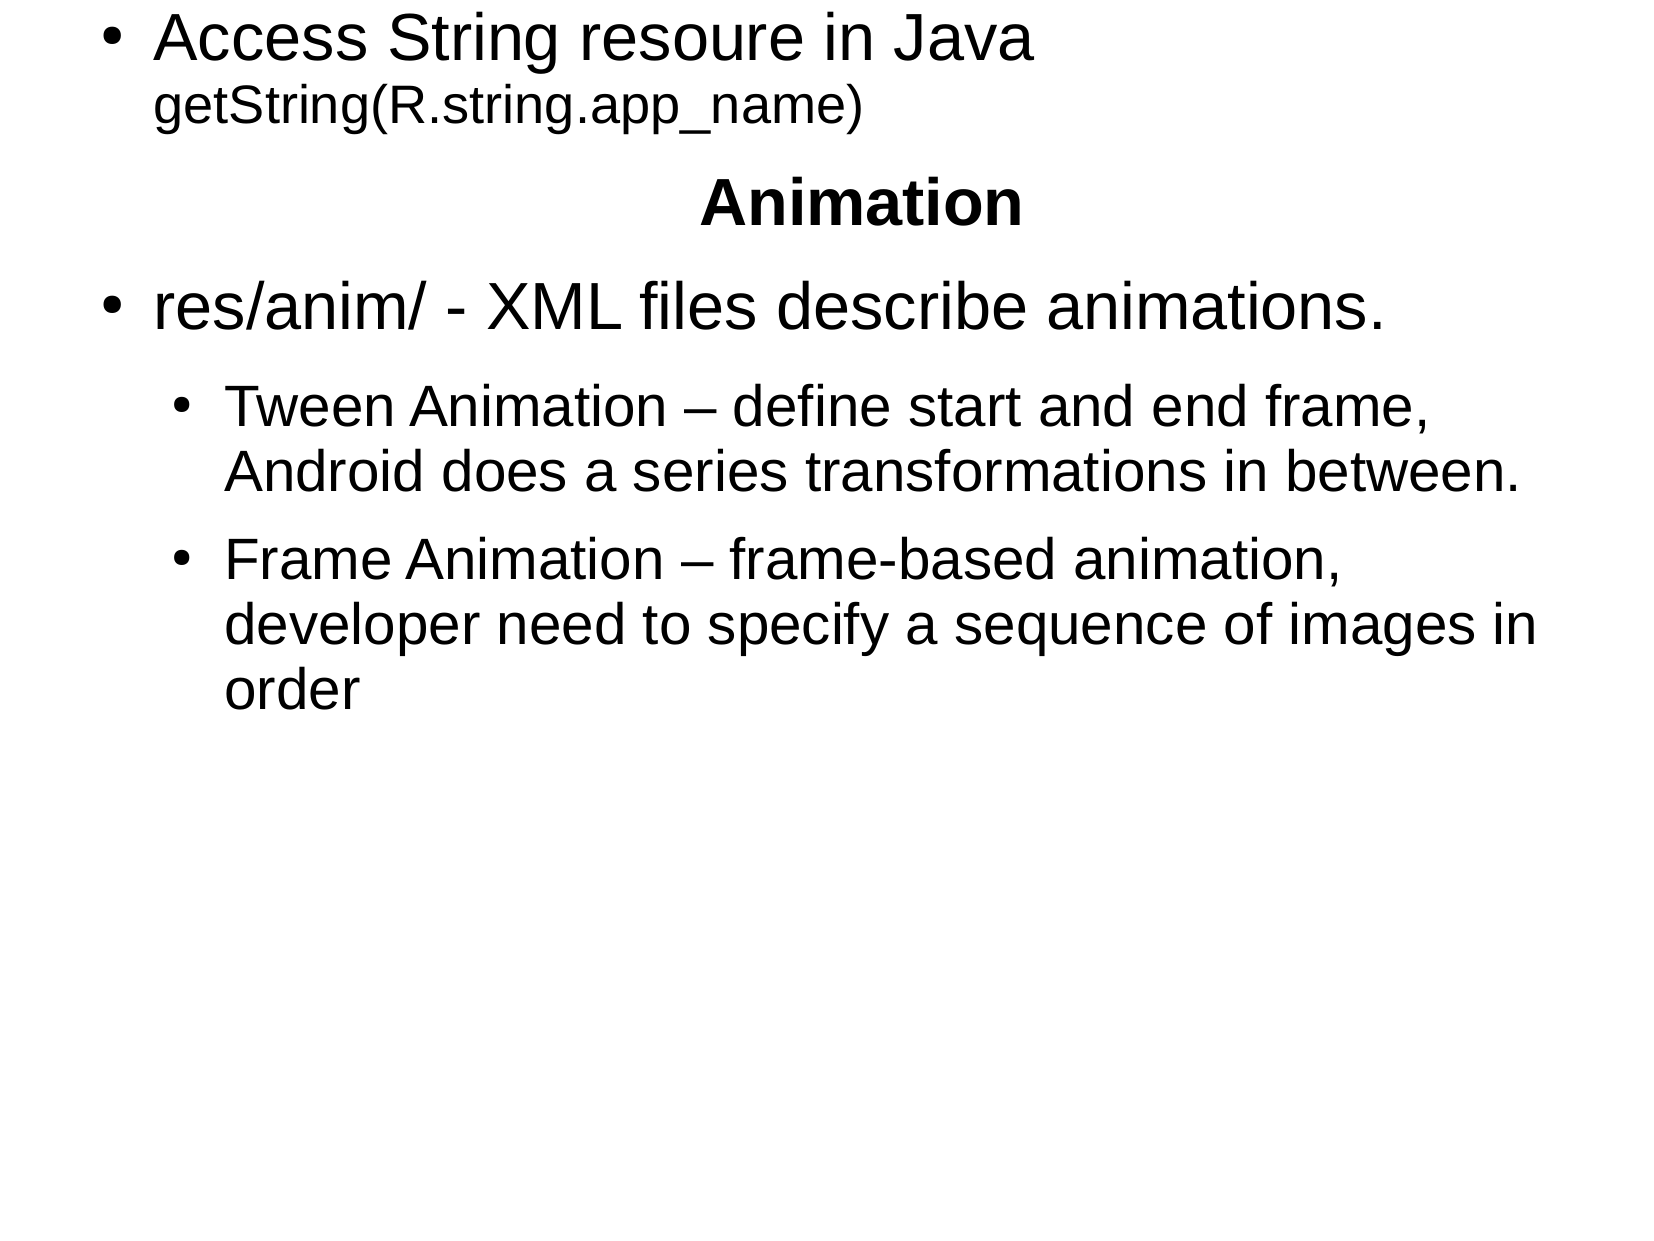

# Access String resoure in Java getString(R.string.app_name)
Animation
res/anim/ - XML files describe animations.
Tween Animation – define start and end frame, Android does a series transformations in between.
Frame Animation – frame-based animation, developer need to specify a sequence of images in order